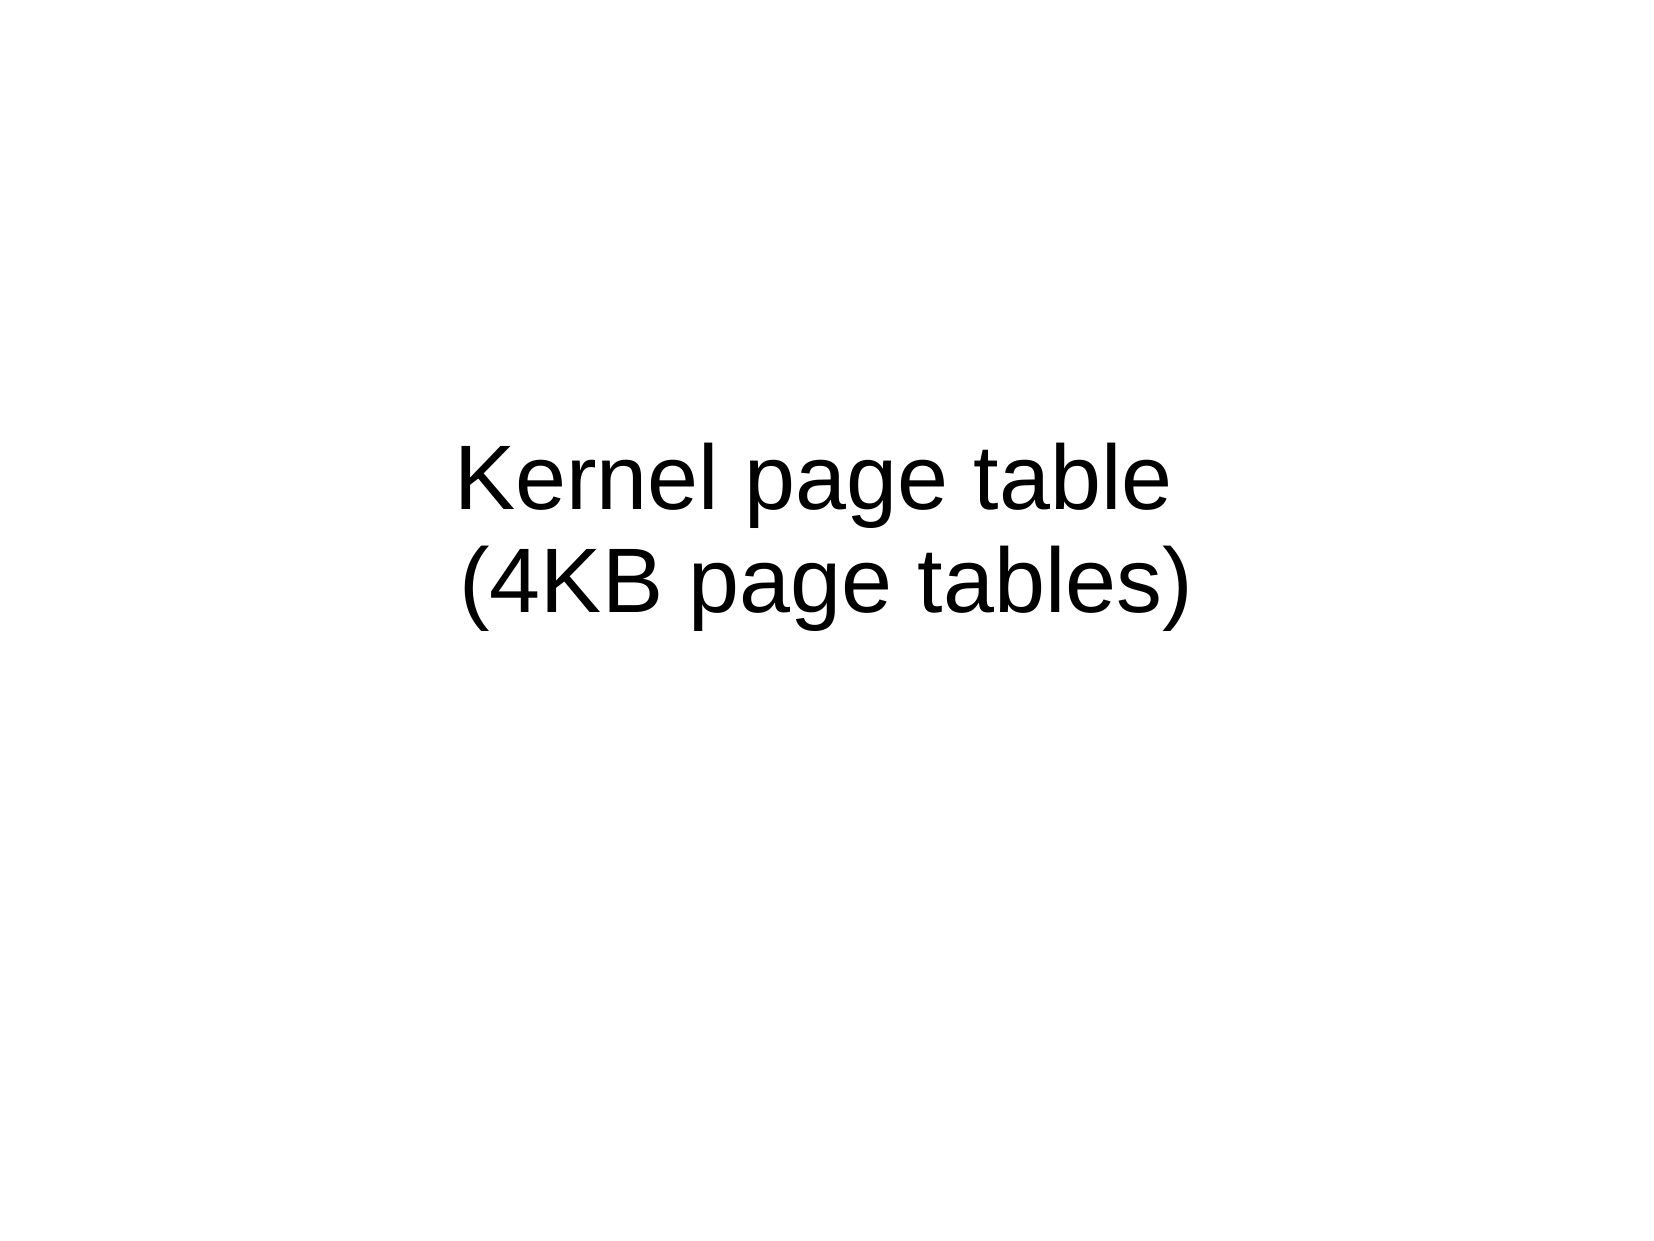

# Kernel page table
(4KB page tables)